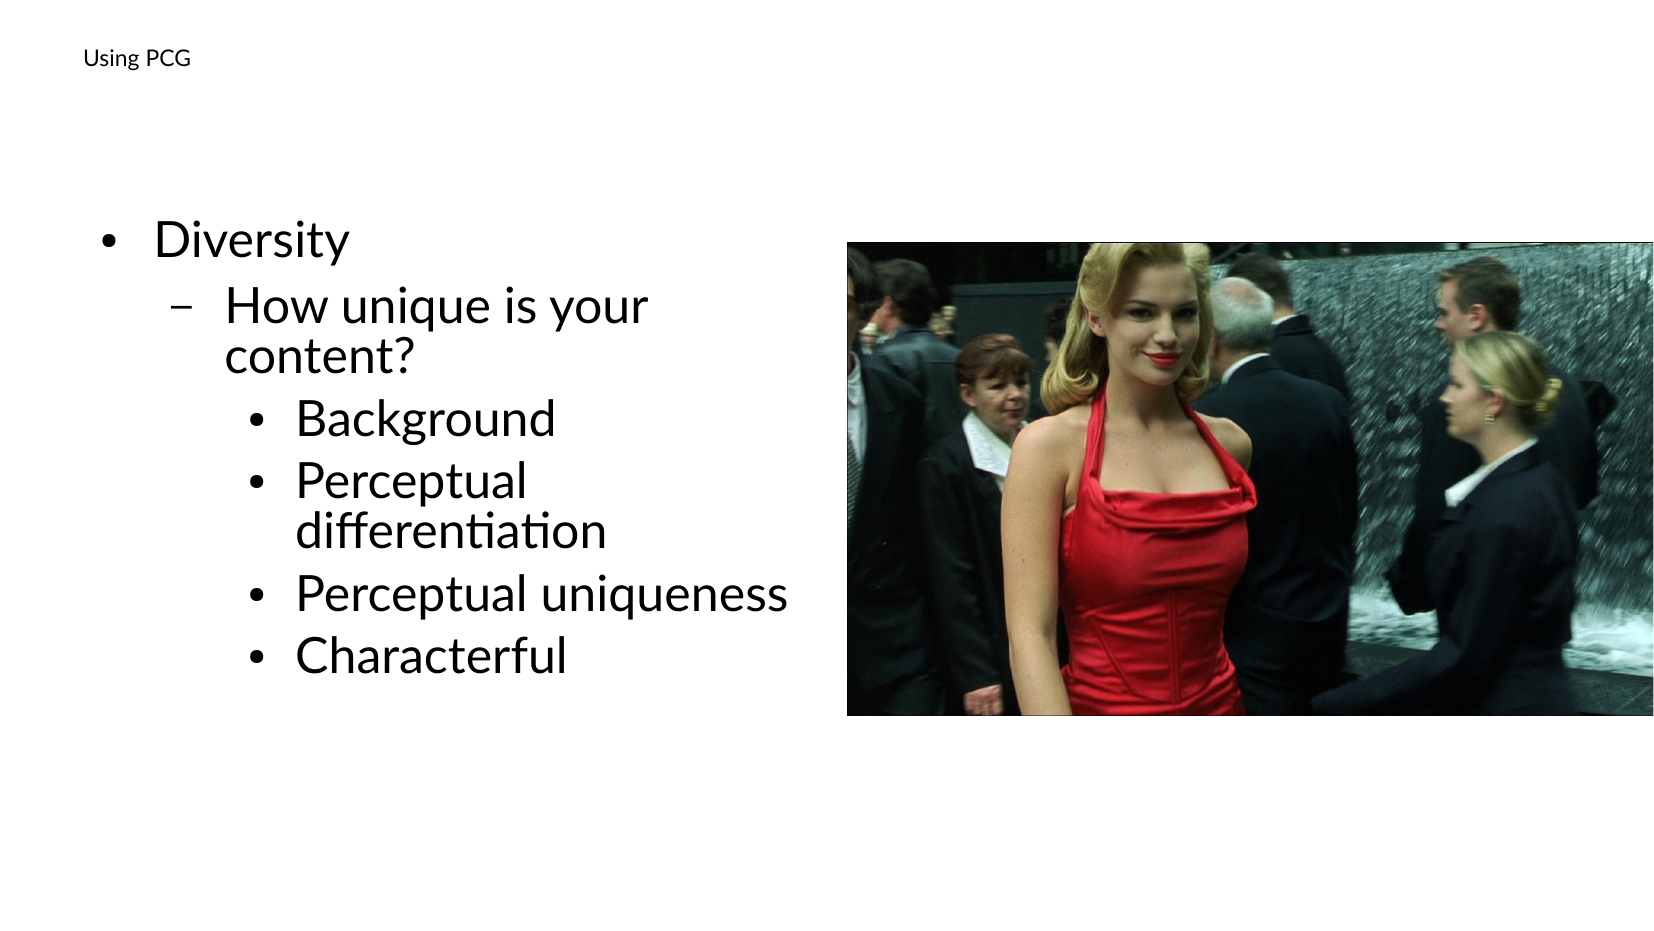

# Using PCG
Diversity
How unique is your content?
Background
Perceptual differentiation
Perceptual uniqueness
Characterful